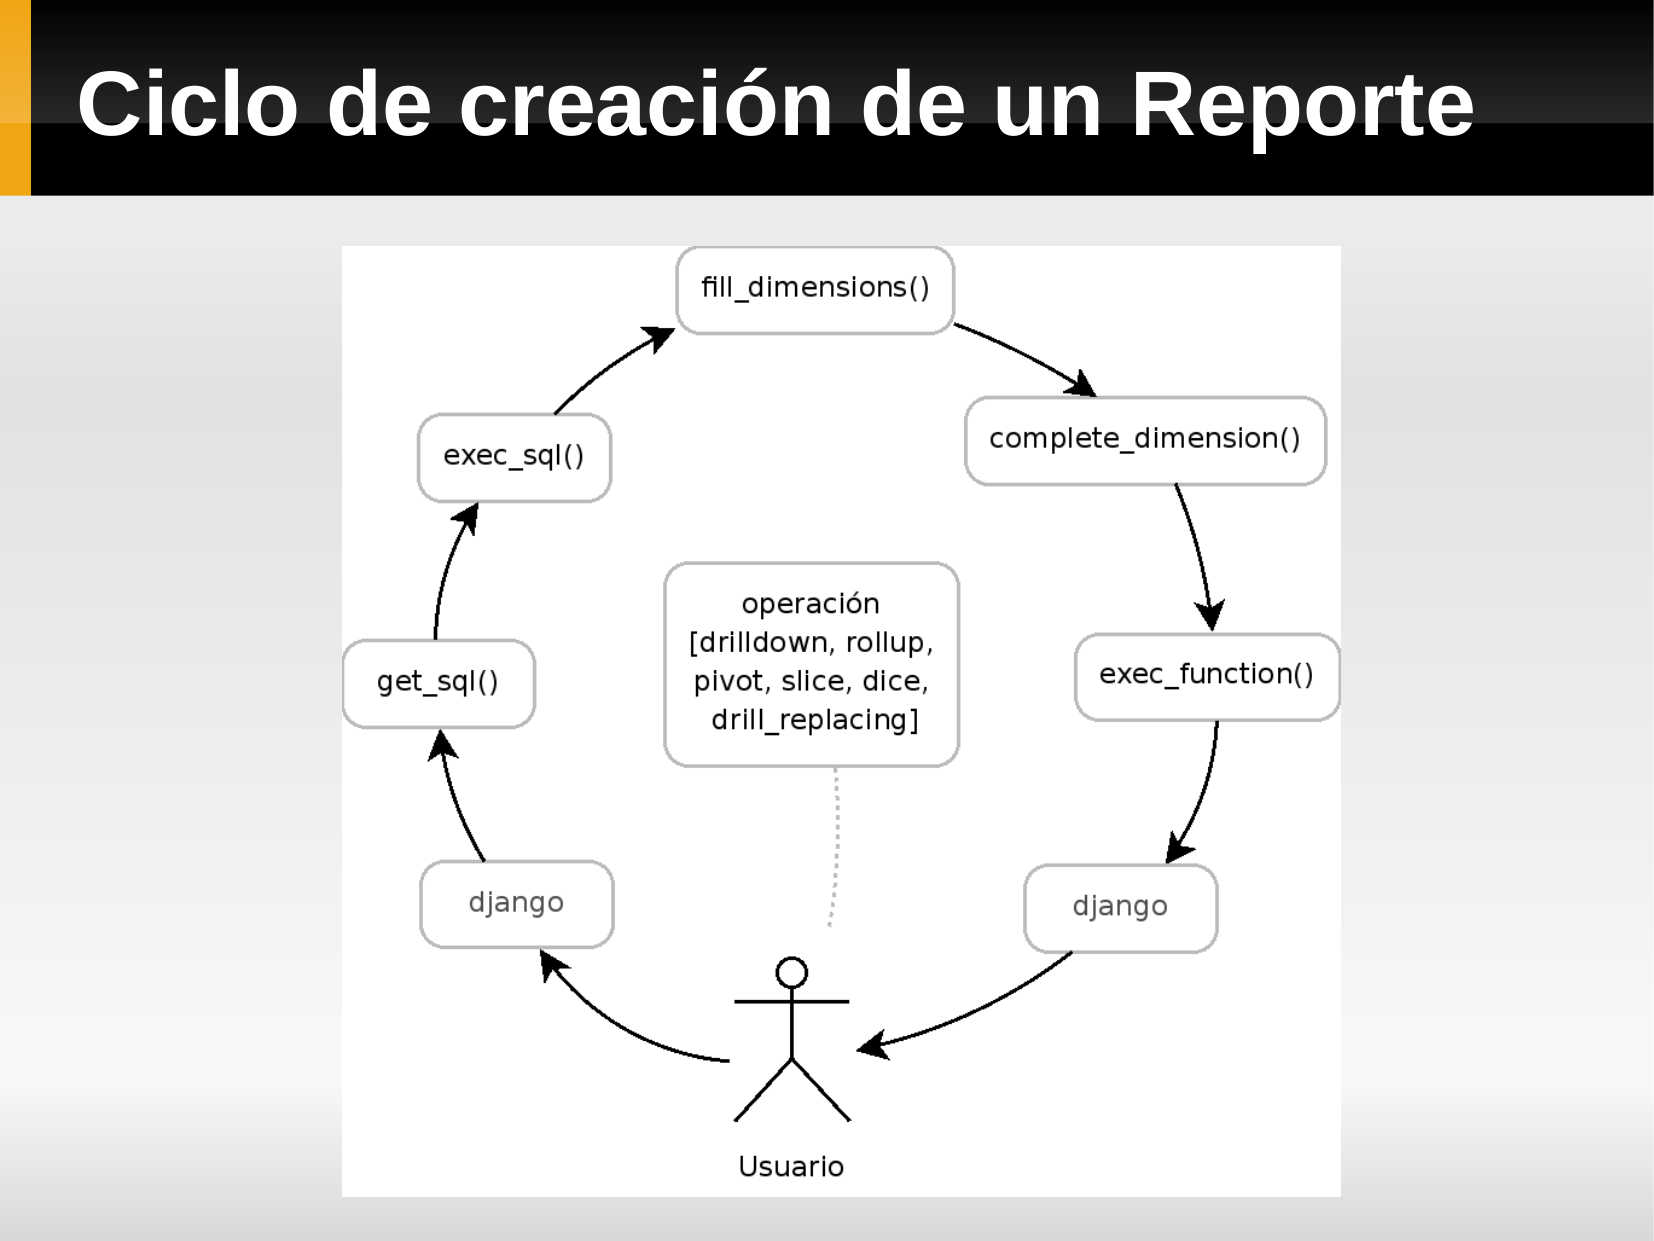

# Ciclo de creación de un Reporte